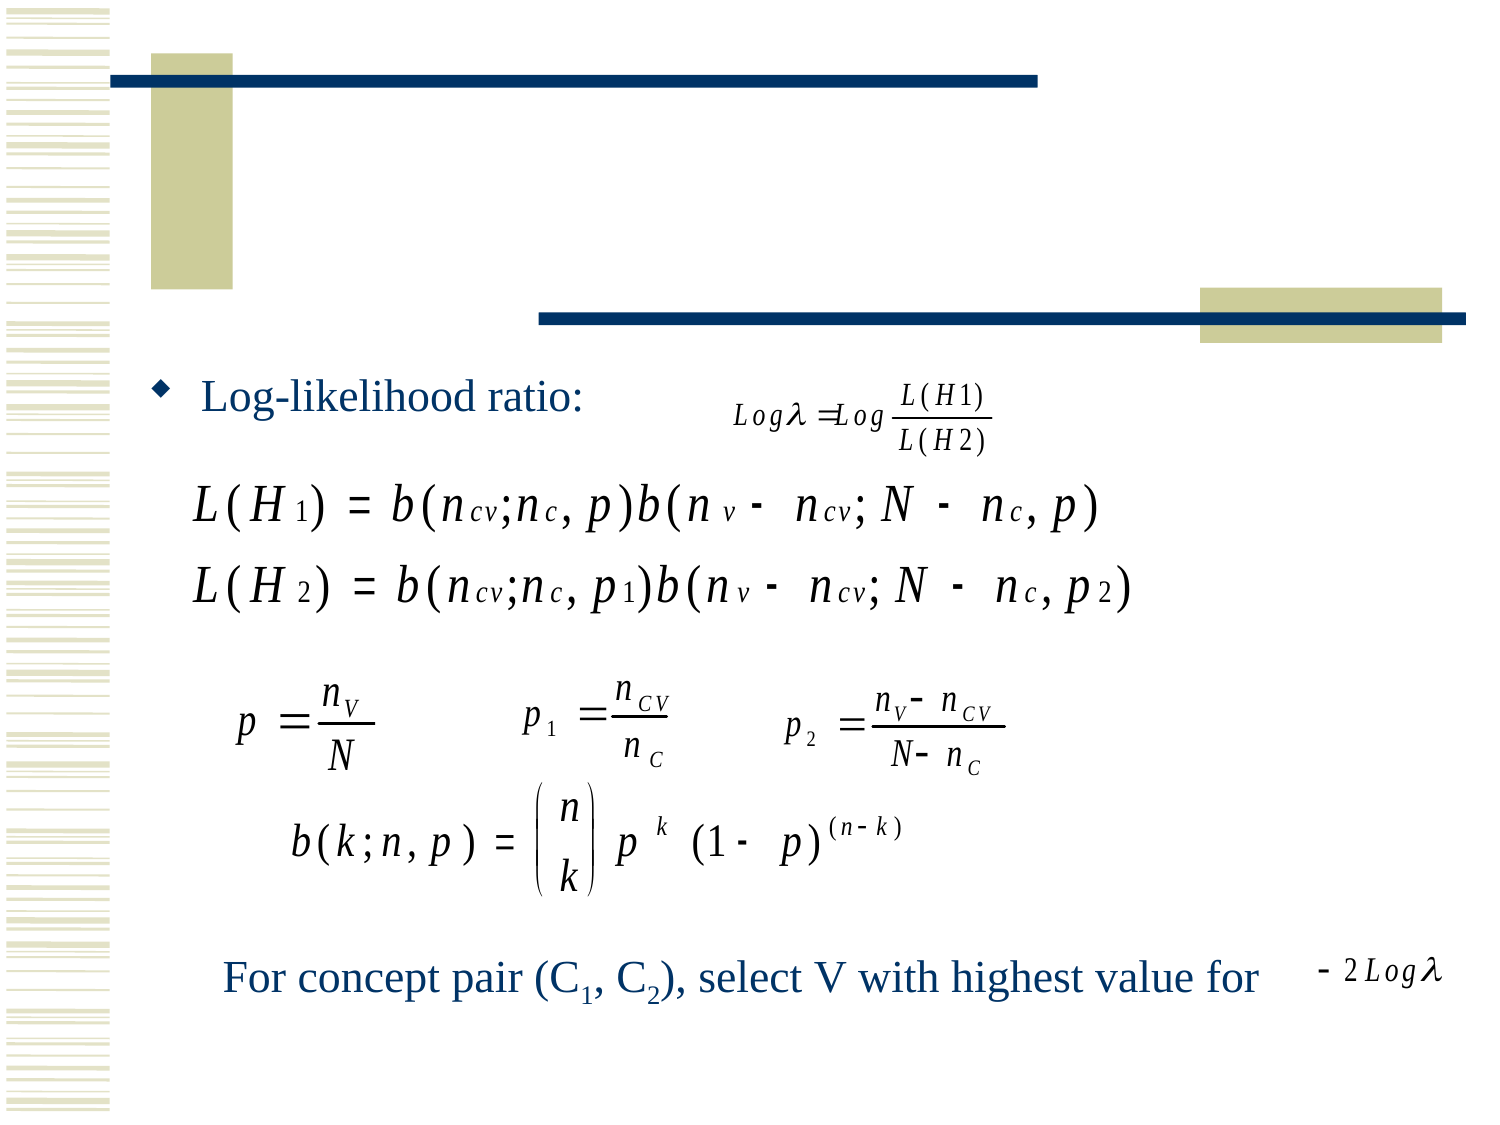

#
Log-likelihood ratio:
For concept pair (C1, C2), select V with highest value for